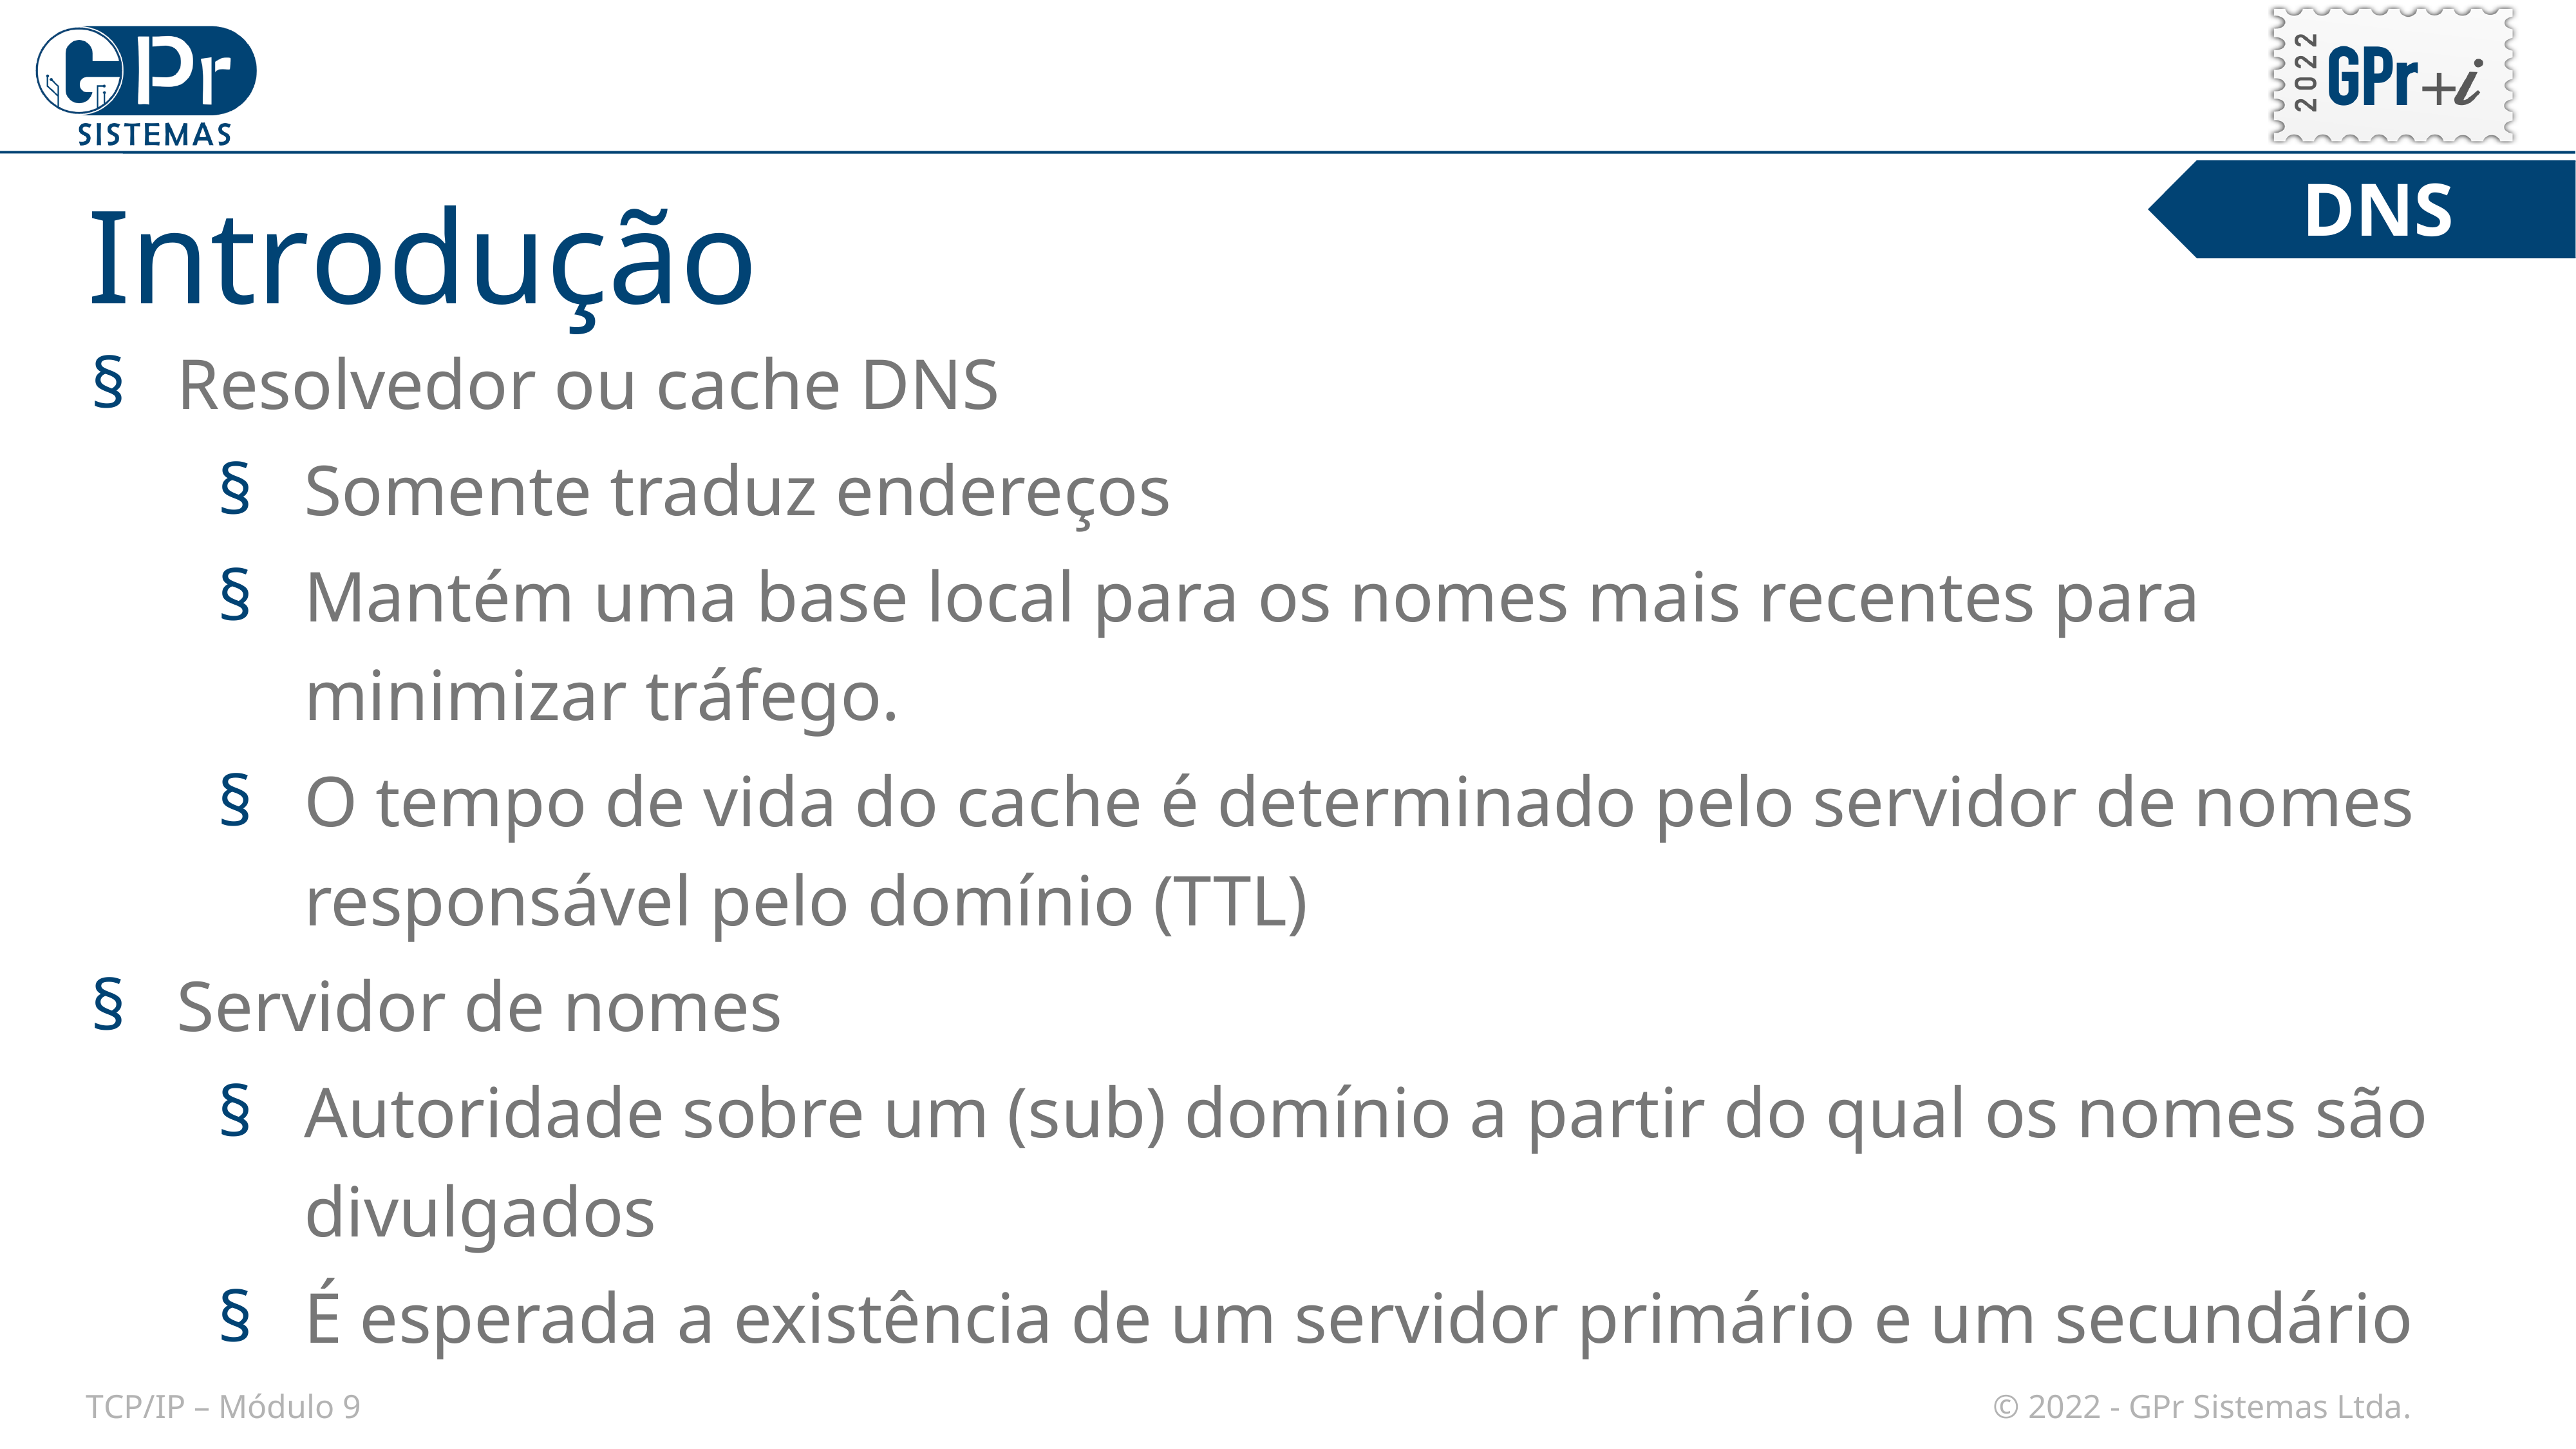

DNS
Introdução
# Resolvedor ou cache DNS
Somente traduz endereços
Mantém uma base local para os nomes mais recentes para minimizar tráfego.
O tempo de vida do cache é determinado pelo servidor de nomes responsável pelo domínio (TTL)
Servidor de nomes
Autoridade sobre um (sub) domı́nio a partir do qual os nomes são divulgados
É esperada a existência de um servidor primário e um secundário